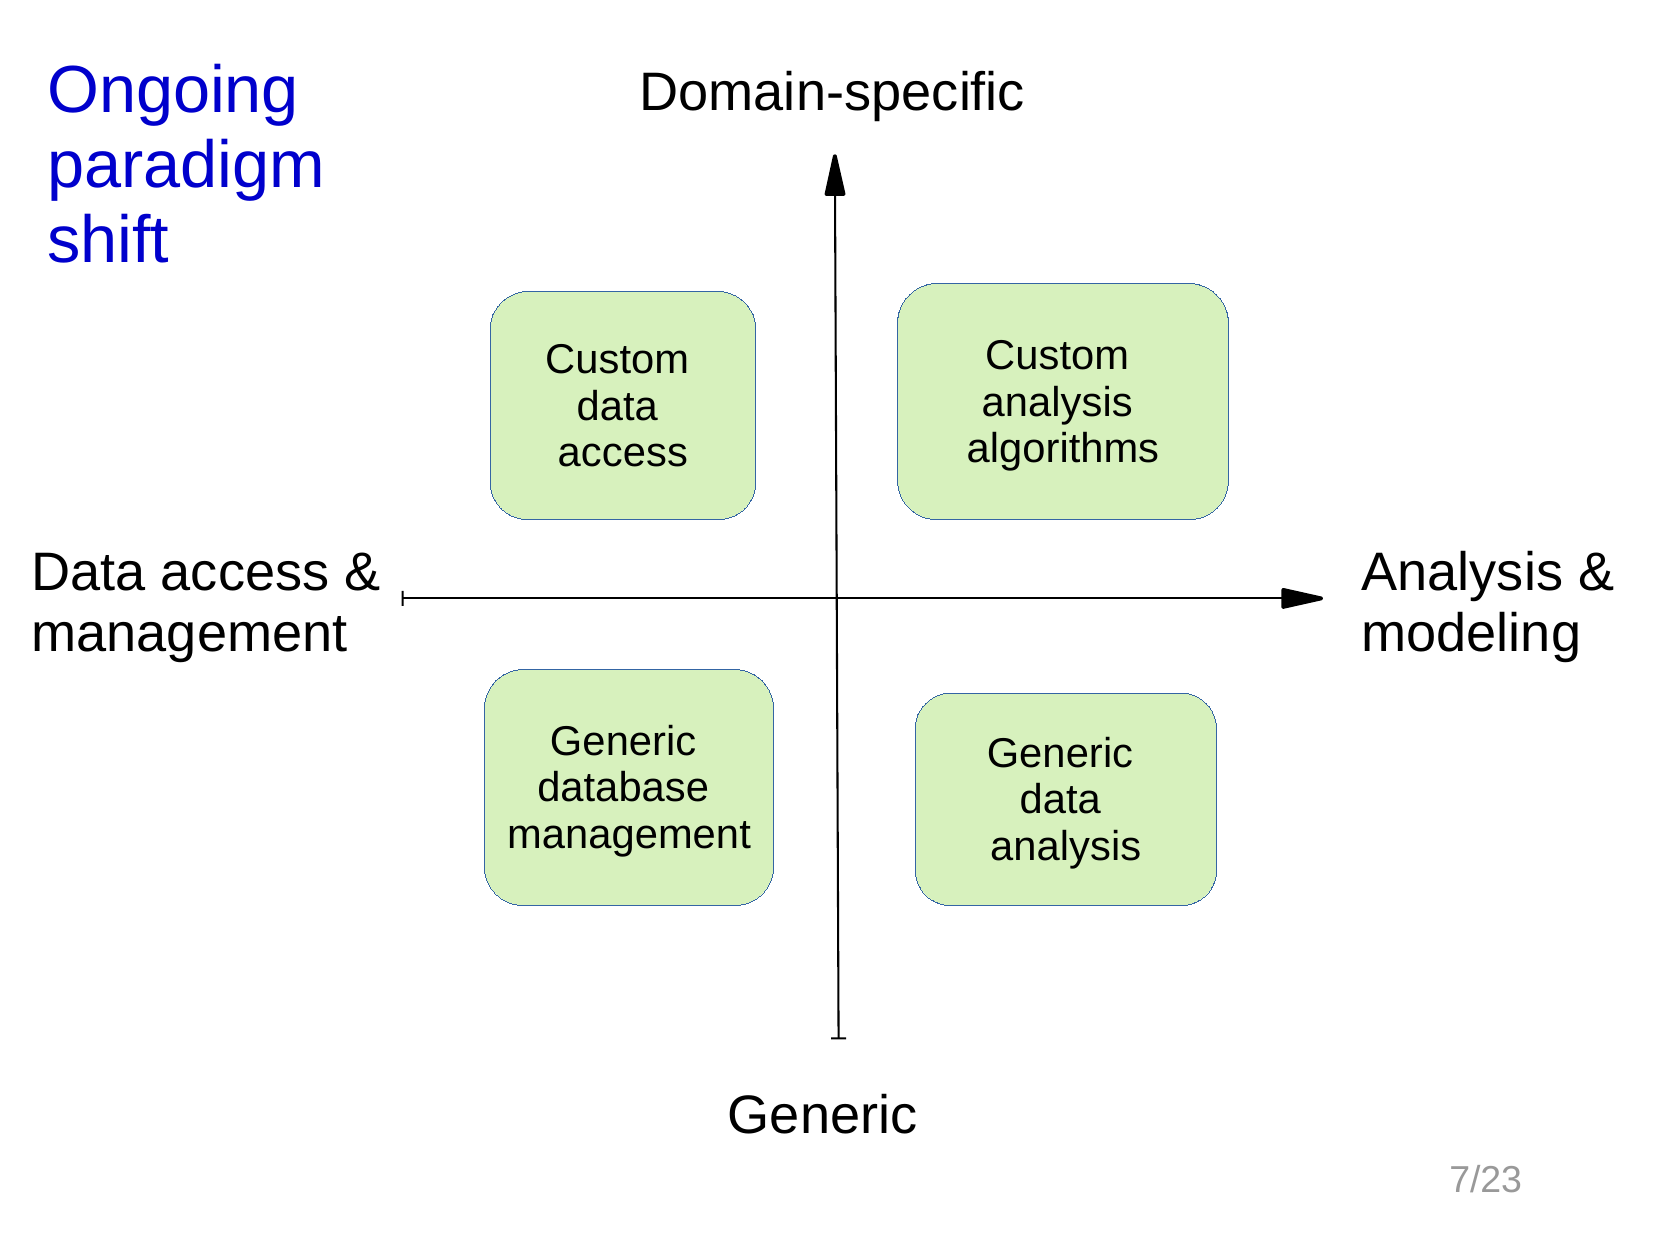

# Ongoing paradigm shift
Domain-specific
Custom
analysis
algorithms
Custom
data
access
Data access & management
Analysis & modeling
Generic
database
management
Generic
data
analysis
Generic